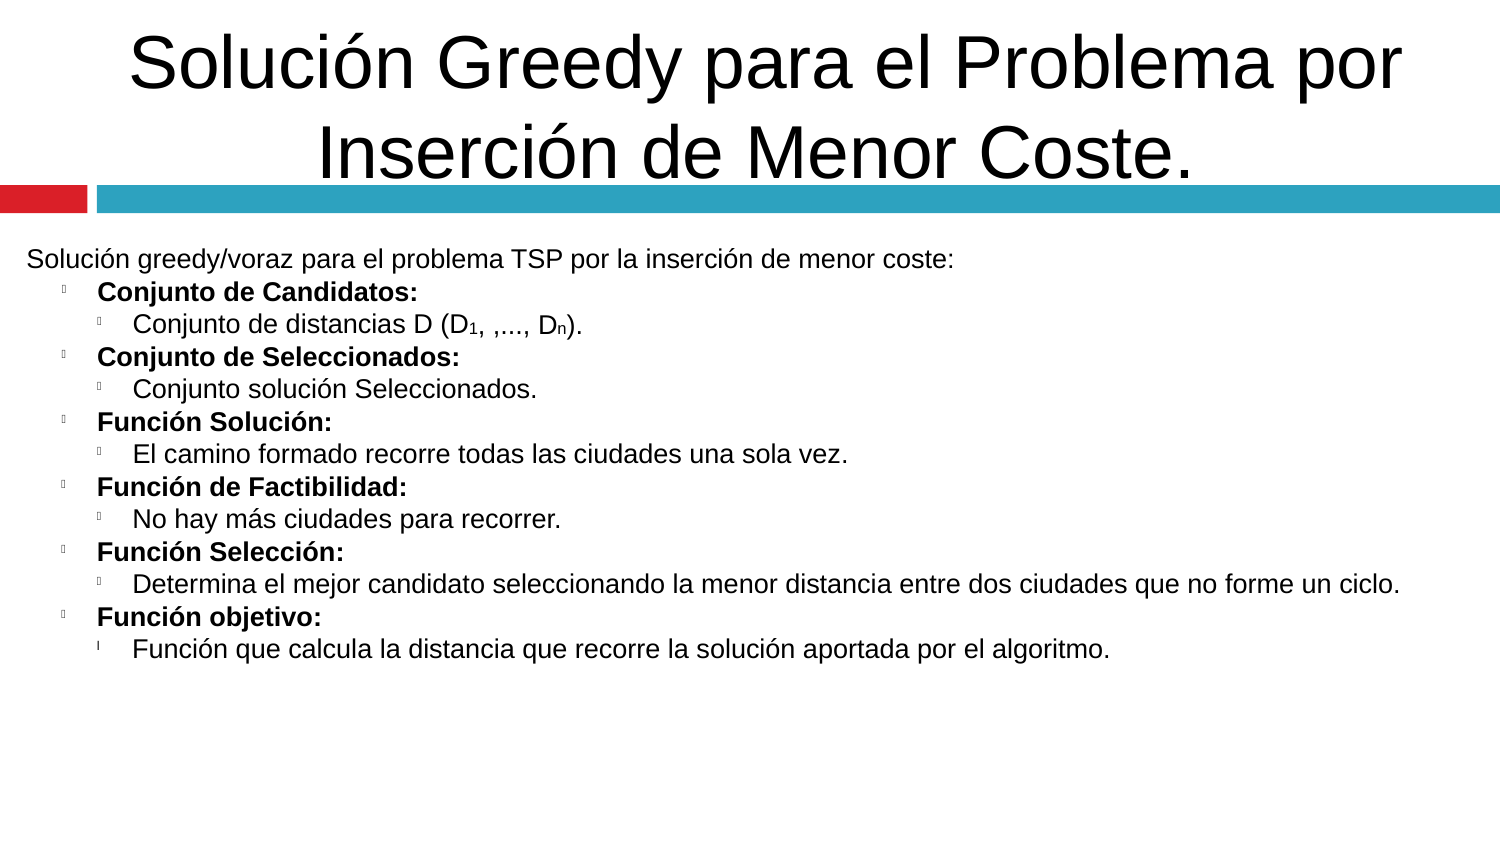

Solución Greedy para el Problema por Inserción de Menor Coste.
Solución greedy/voraz para el problema TSP por la inserción de menor coste:
Conjunto de Candidatos:
Conjunto de distancias D (D1, ,..., Dn).
Conjunto de Seleccionados:
Conjunto solución Seleccionados.
Función Solución:
El camino formado recorre todas las ciudades una sola vez.
Función de Factibilidad:
No hay más ciudades para recorrer.
Función Selección:
Determina el mejor candidato seleccionando la menor distancia entre dos ciudades que no forme un ciclo.
Función objetivo:
Función que calcula la distancia que recorre la solución aportada por el algoritmo.